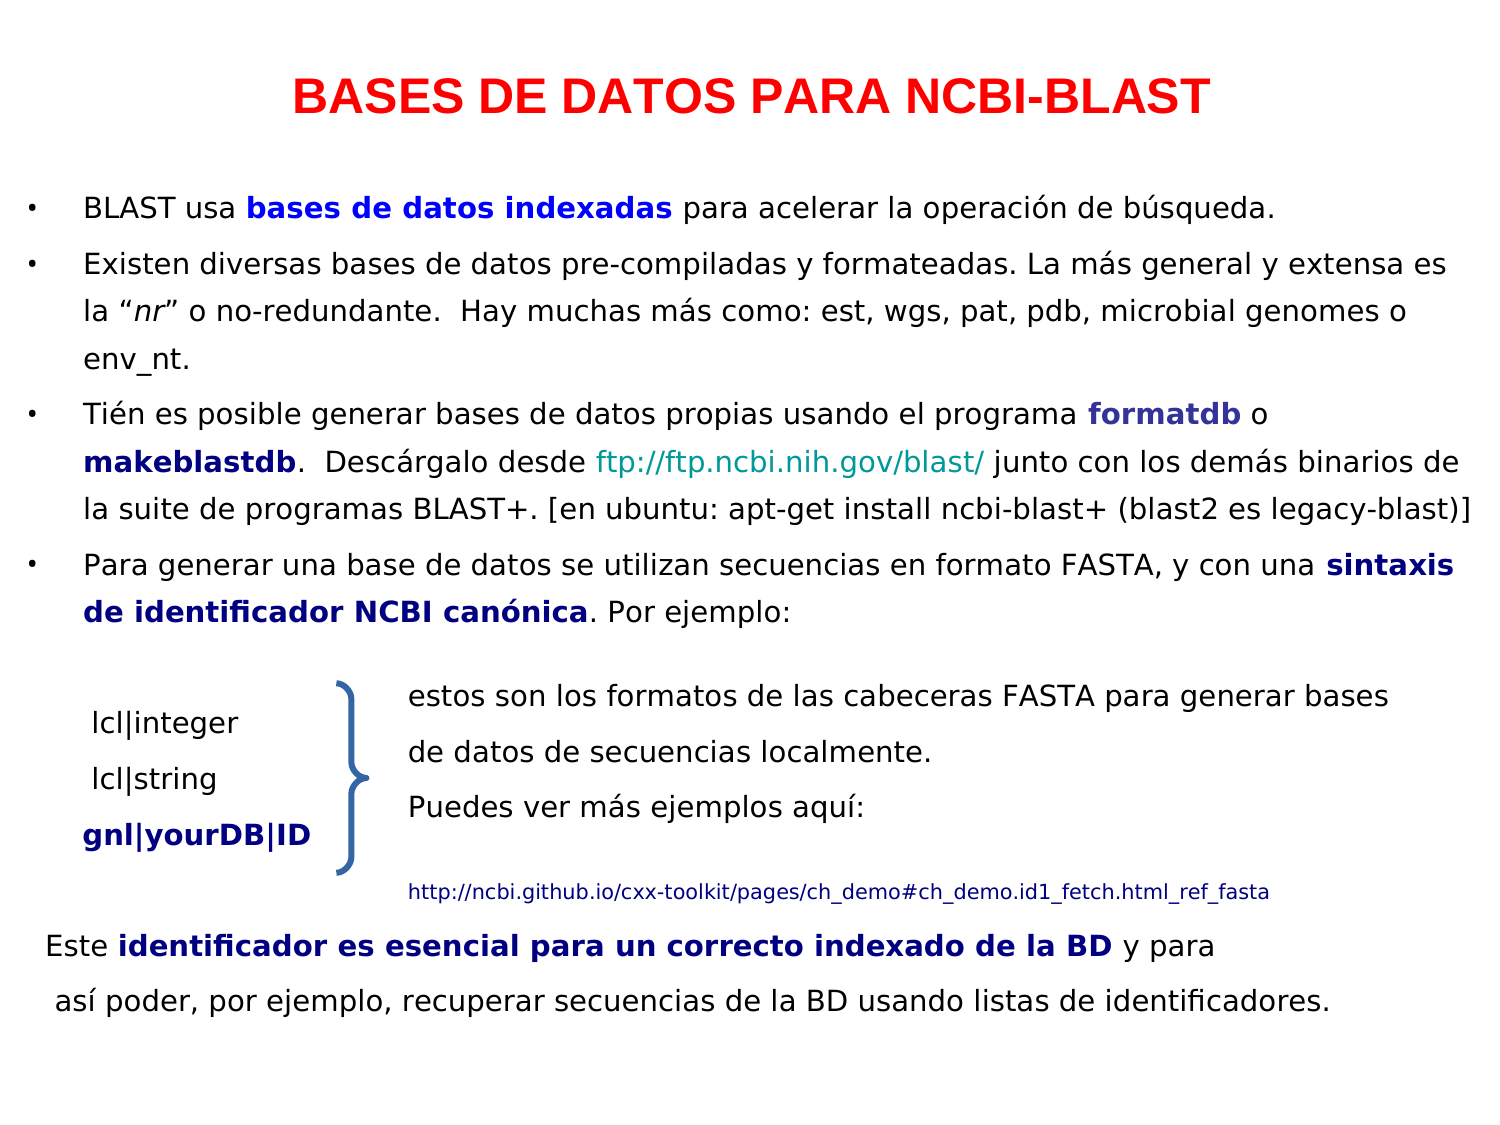

# BASES DE DATOS PARA NCBI-BLAST
BLAST usa bases de datos indexadas para acelerar la operación de búsqueda.
Existen diversas bases de datos pre-compiladas y formateadas. La más general y extensa es la “nr” o no-redundante. Hay muchas más como: est, wgs, pat, pdb, microbial genomes o env_nt.
Tién es posible generar bases de datos propias usando el programa formatdb o makeblastdb. Descárgalo desde ftp://ftp.ncbi.nih.gov/blast/ junto con los demás binarios de la suite de programas BLAST+. [en ubuntu: apt-get install ncbi-blast+ (blast2 es legacy-blast)]
Para generar una base de datos se utilizan secuencias en formato FASTA, y con una sintaxis de identificador NCBI canónica. Por ejemplo:
 lcl|integer
 lcl|string
 gnl|yourDB|ID
 Este identificador es esencial para un correcto indexado de la BD y para
 así poder, por ejemplo, recuperar secuencias de la BD usando listas de identificadores.
estos son los formatos de las cabeceras FASTA para generar bases
de datos de secuencias localmente.
Puedes ver más ejemplos aquí:
http://ncbi.github.io/cxx-toolkit/pages/ch_demo#ch_demo.id1_fetch.html_ref_fasta